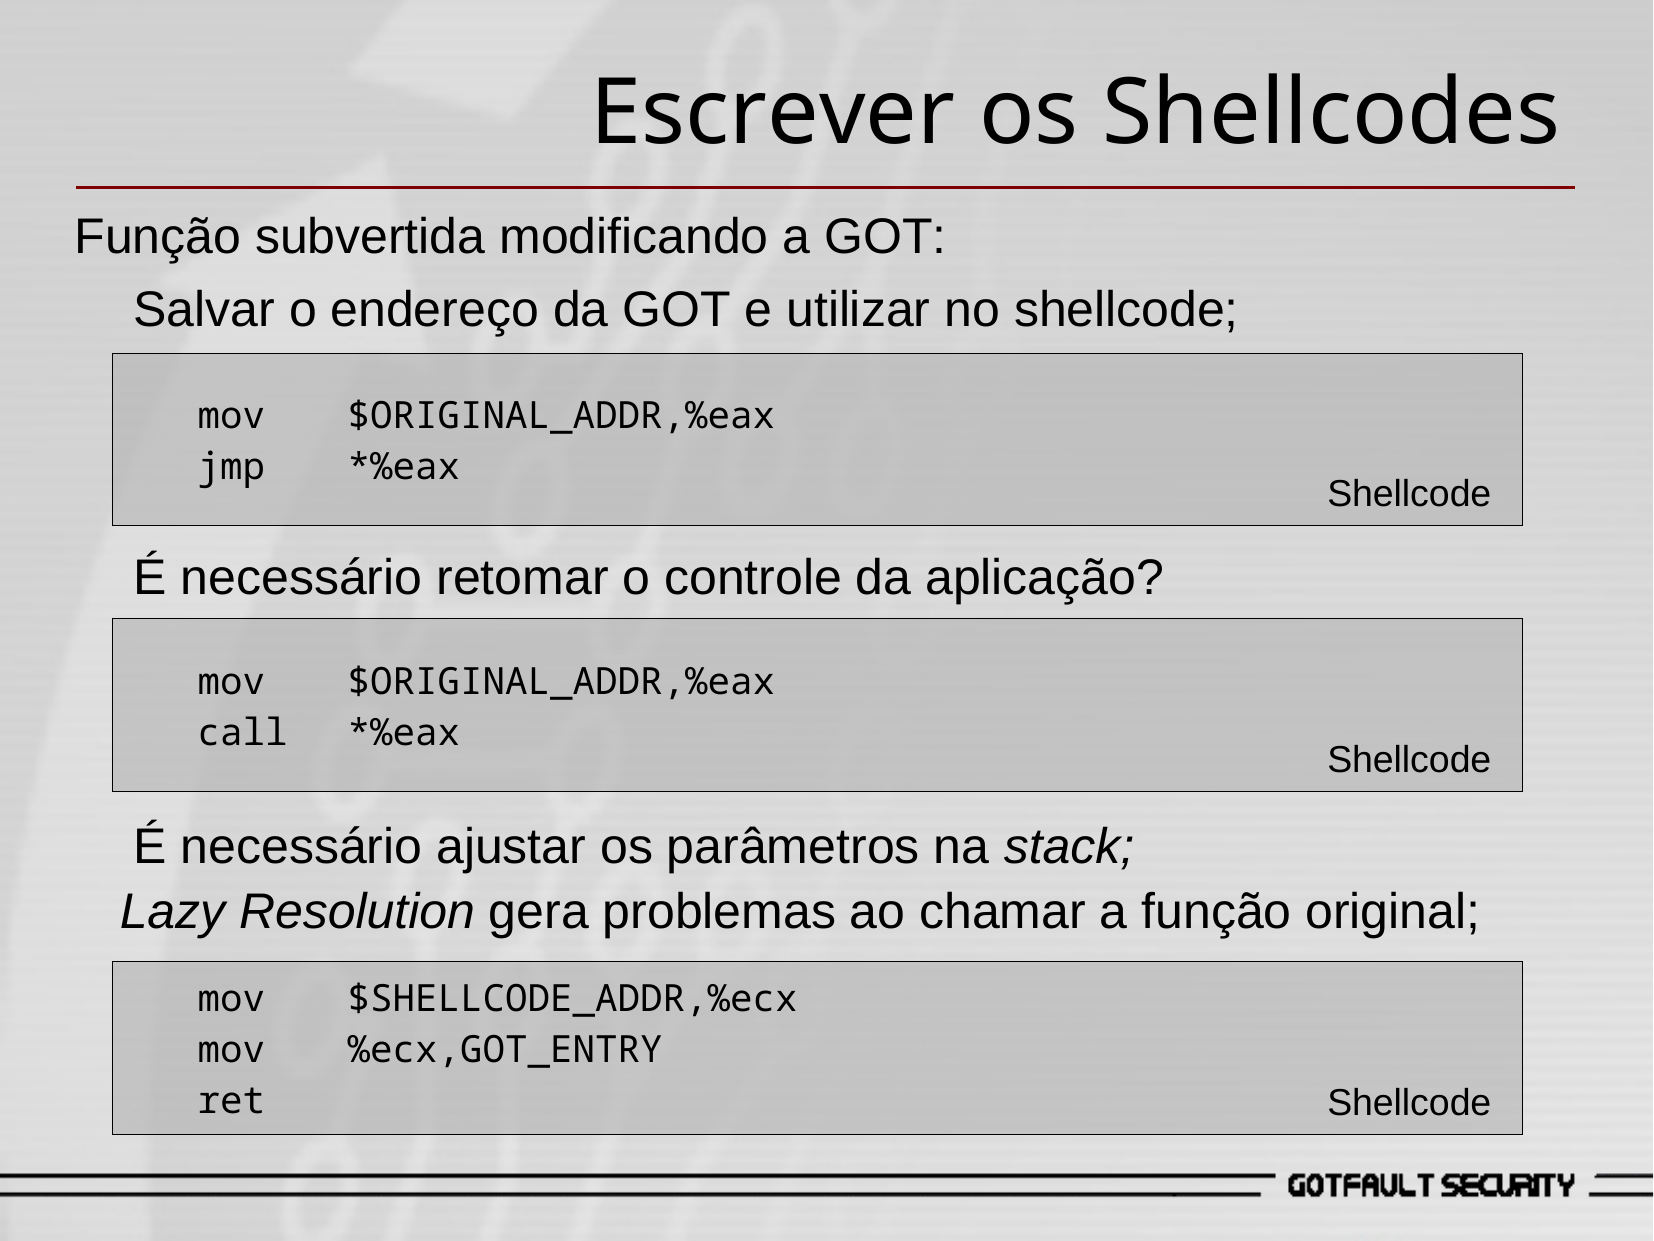

Escrever os Shellcodes
Função subvertida modificando a GOT:
 Salvar o endereço da GOT e utilizar no shellcode;
	mov		$ORIGINAL_ADDR,%eax
	jmp		*%eax
Shellcode
 É necessário retomar o controle da aplicação?
	mov		$ORIGINAL_ADDR,%eax
	call	*%eax
Shellcode
 É necessário ajustar os parâmetros na stack;
Lazy Resolution gera problemas ao chamar a função original;
	mov		$SHELLCODE_ADDR,%ecx
	mov		%ecx,GOT_ENTRY
	ret
Shellcode